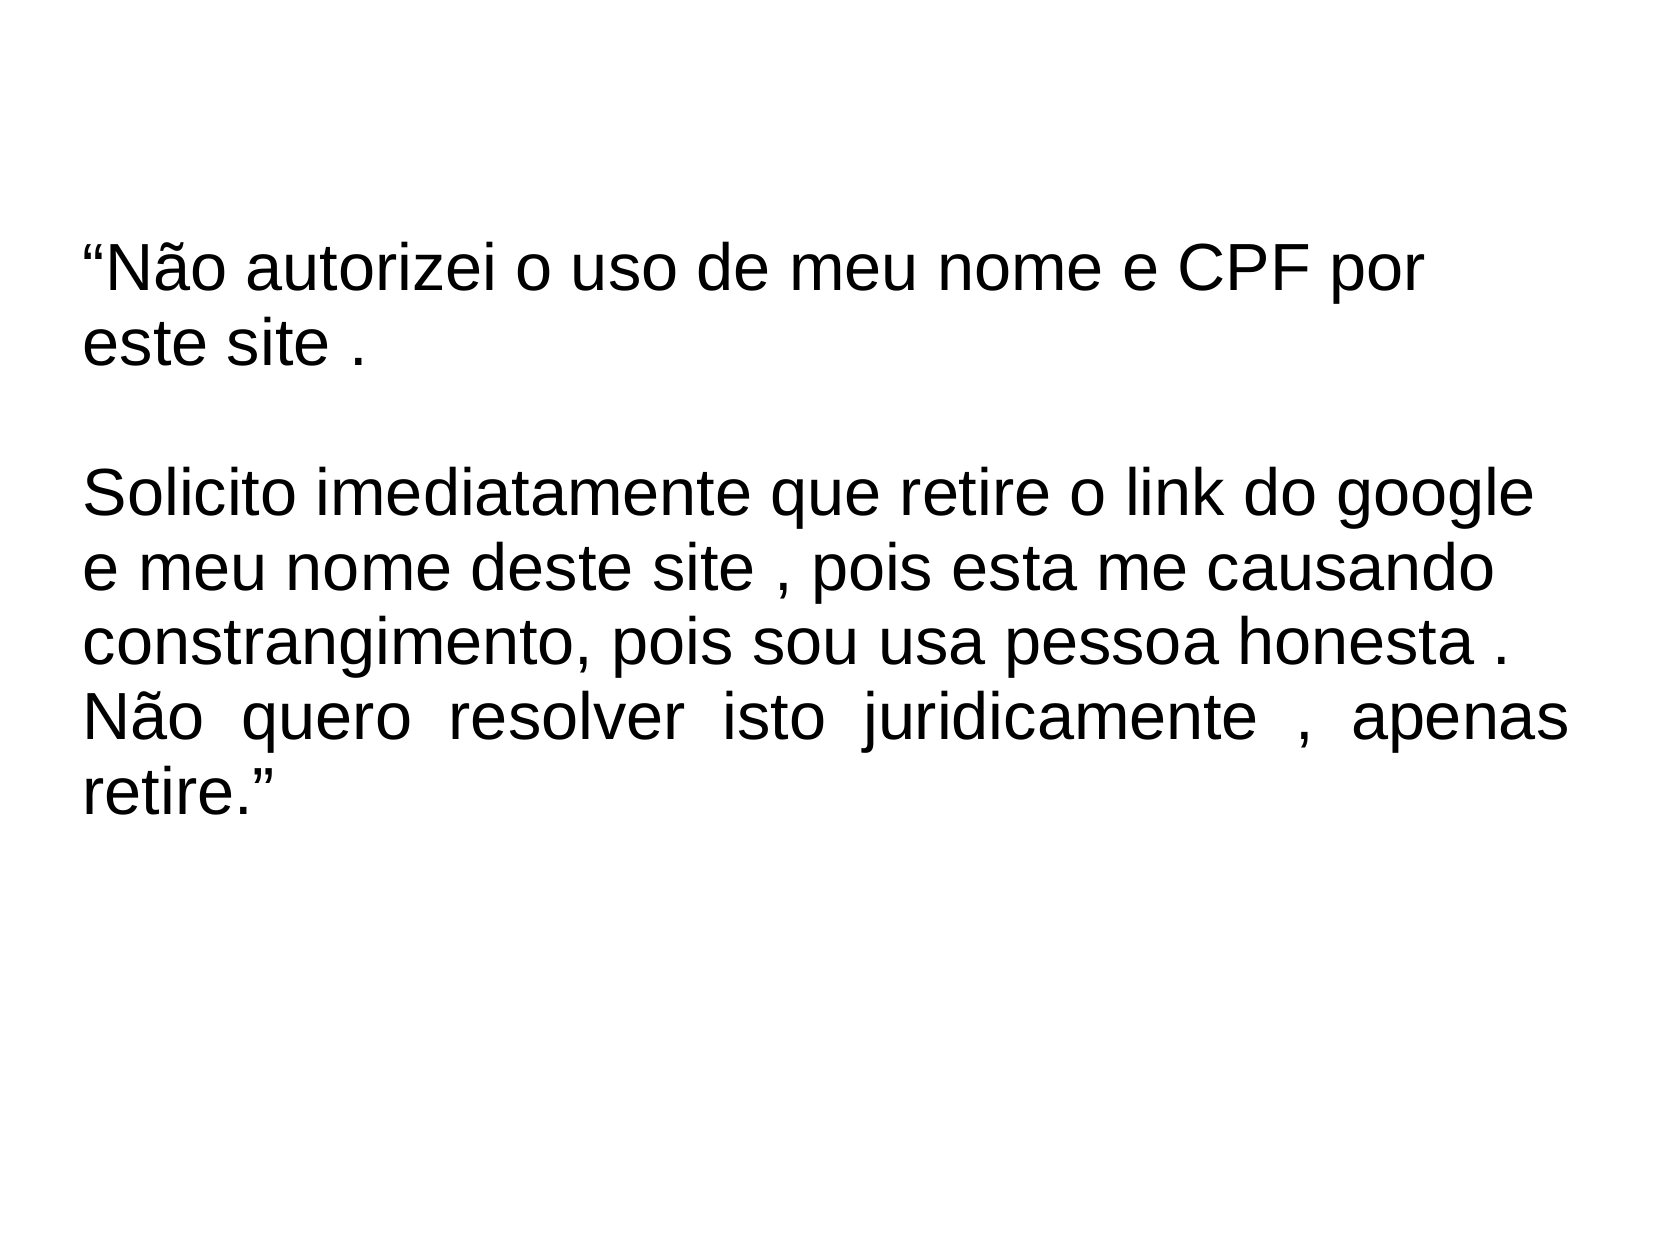

# “Não autorizei o uso de meu nome e CPF por este site .
Solicito imediatamente que retire o link do google e meu nome deste site , pois esta me causando constrangimento, pois sou usa pessoa honesta .
Não quero resolver isto juridicamente , apenas retire.”